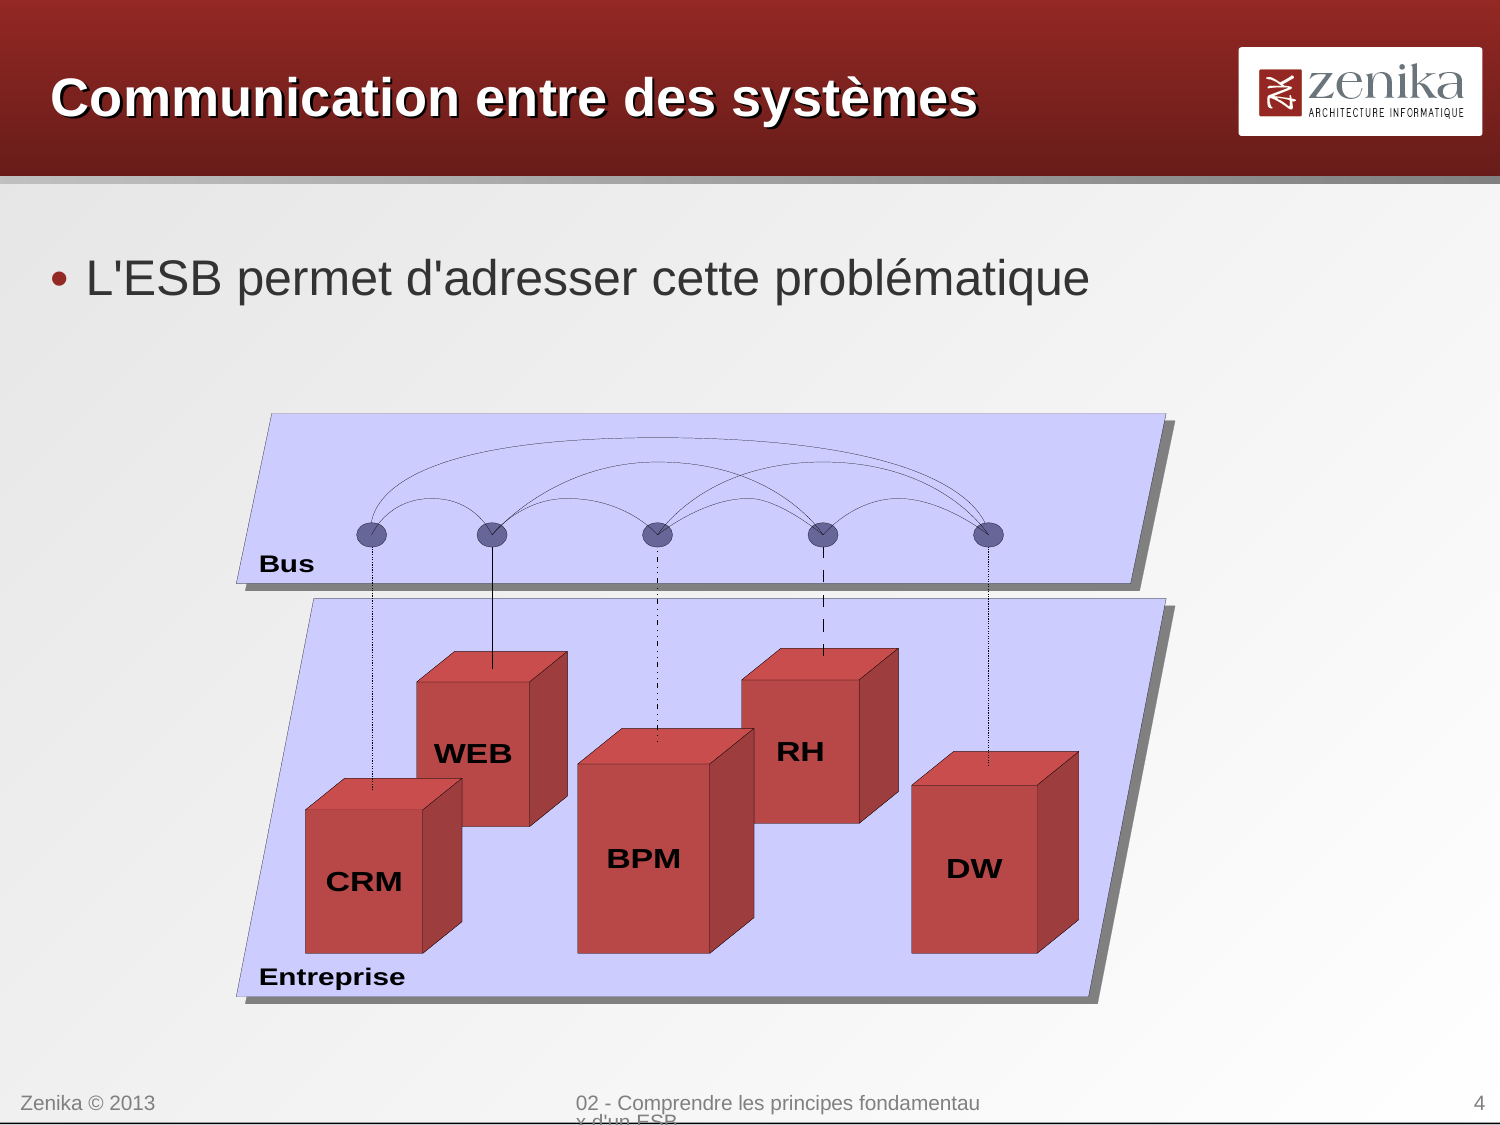

# Communication entre des systèmes
L'ESB permet d'adresser cette problématique